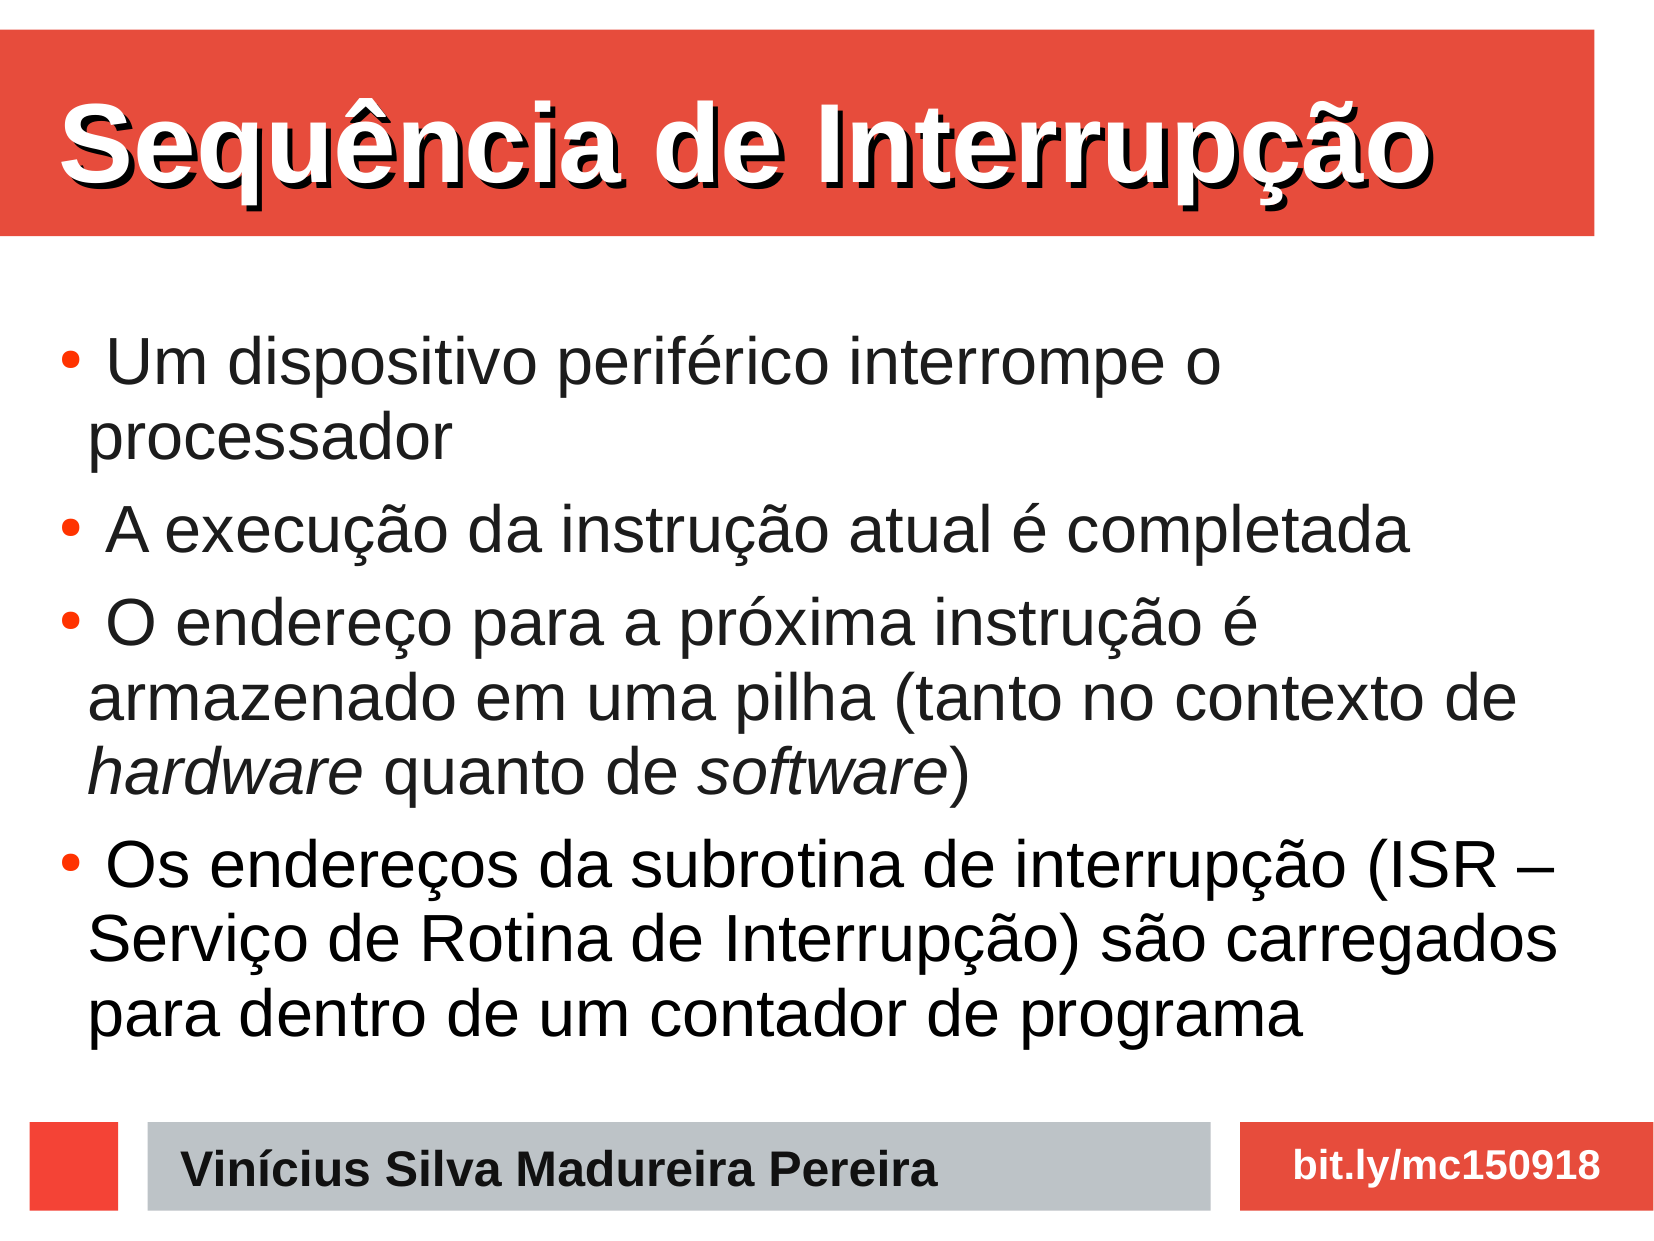

# Sequência de Interrupção
 Um dispositivo periférico interrompe o processador
 A execução da instrução atual é completada
 O endereço para a próxima instrução é armazenado em uma pilha (tanto no contexto de hardware quanto de software)
 Os endereços da subrotina de interrupção (ISR – Serviço de Rotina de Interrupção) são carregados para dentro de um contador de programa
Vinícius Silva Madureira Pereira
bit.ly/mc150918